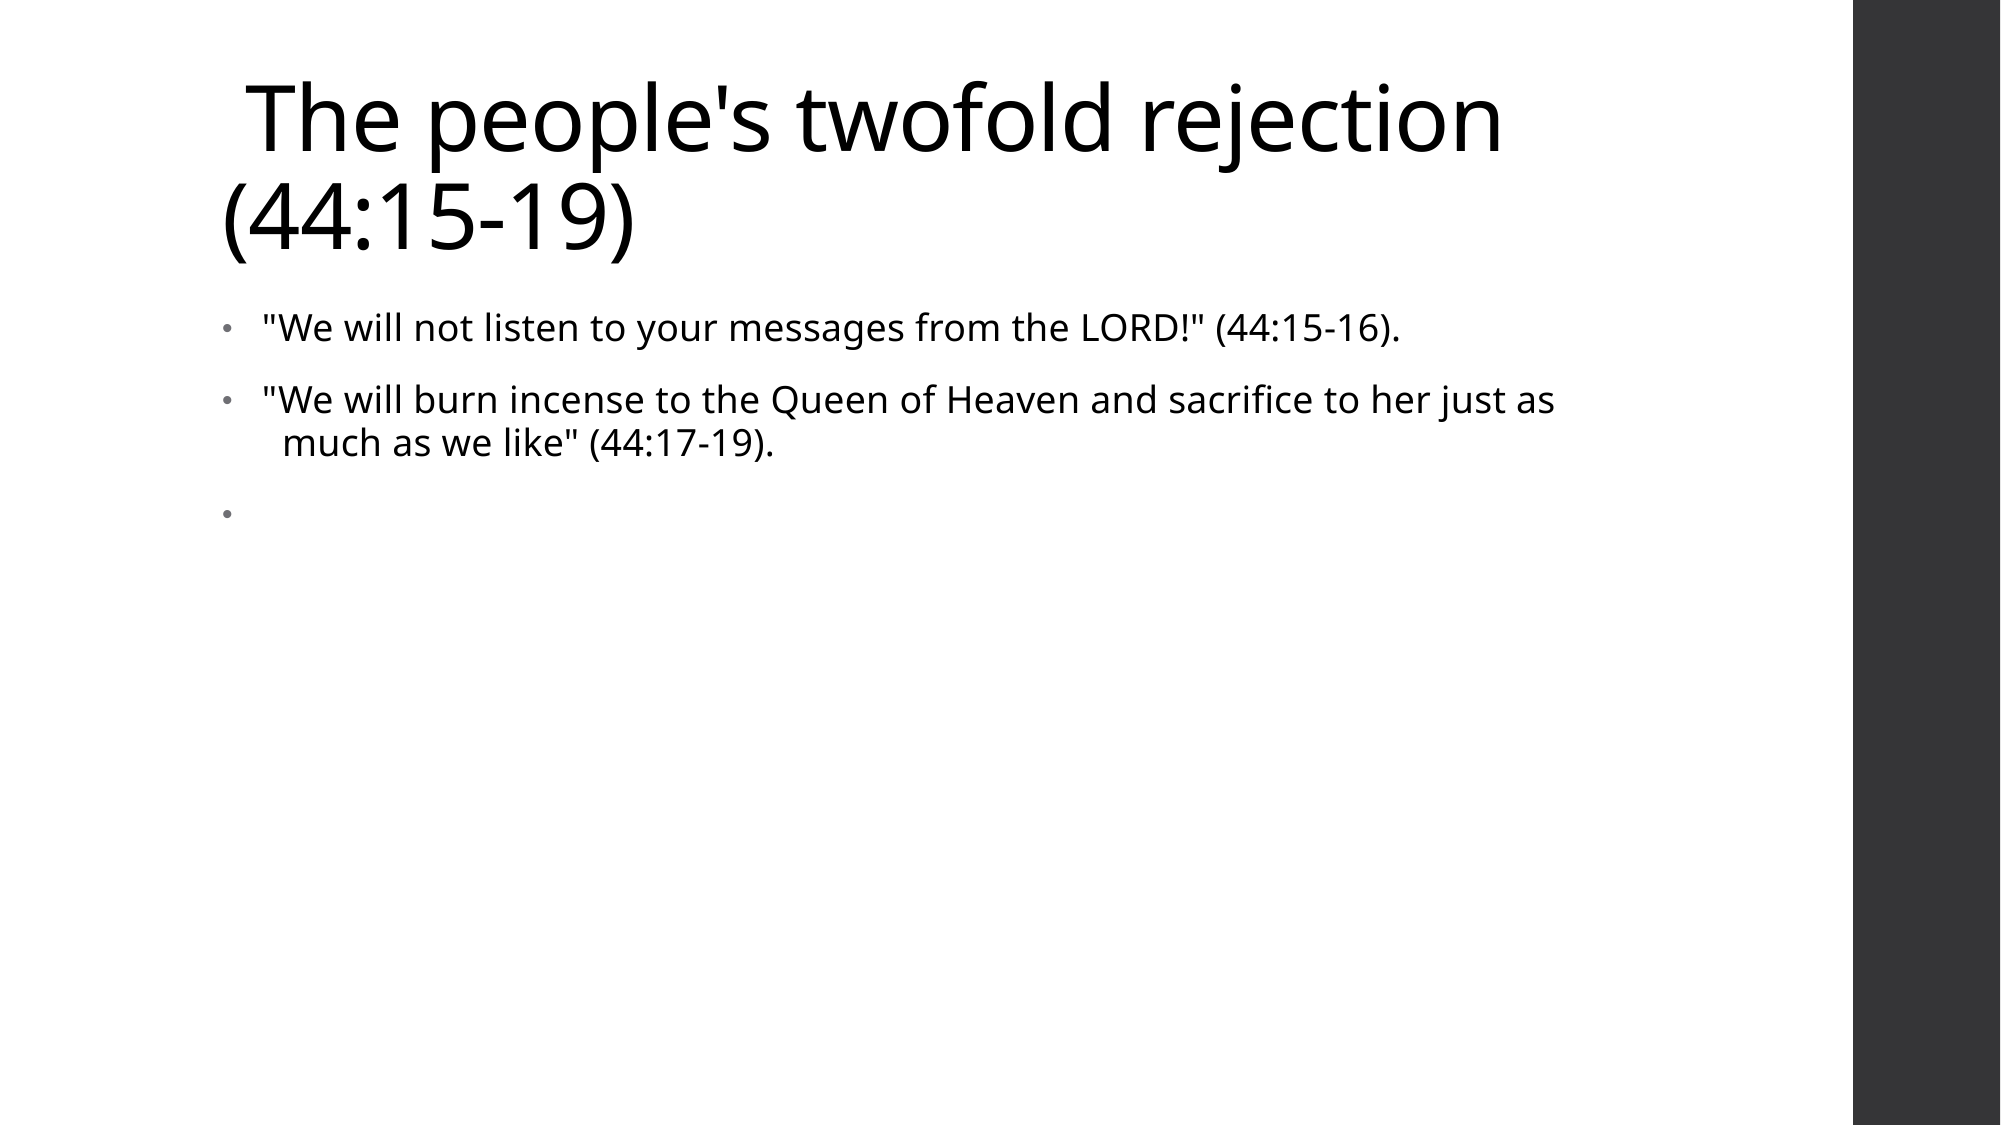

# The people's twofold rejection (44:15-19)
 "We will not listen to your messages from the LORD!" (44:15-16).
 "We will burn incense to the Queen of Heaven and sacrifice to her just as much as we like" (44:17-19).